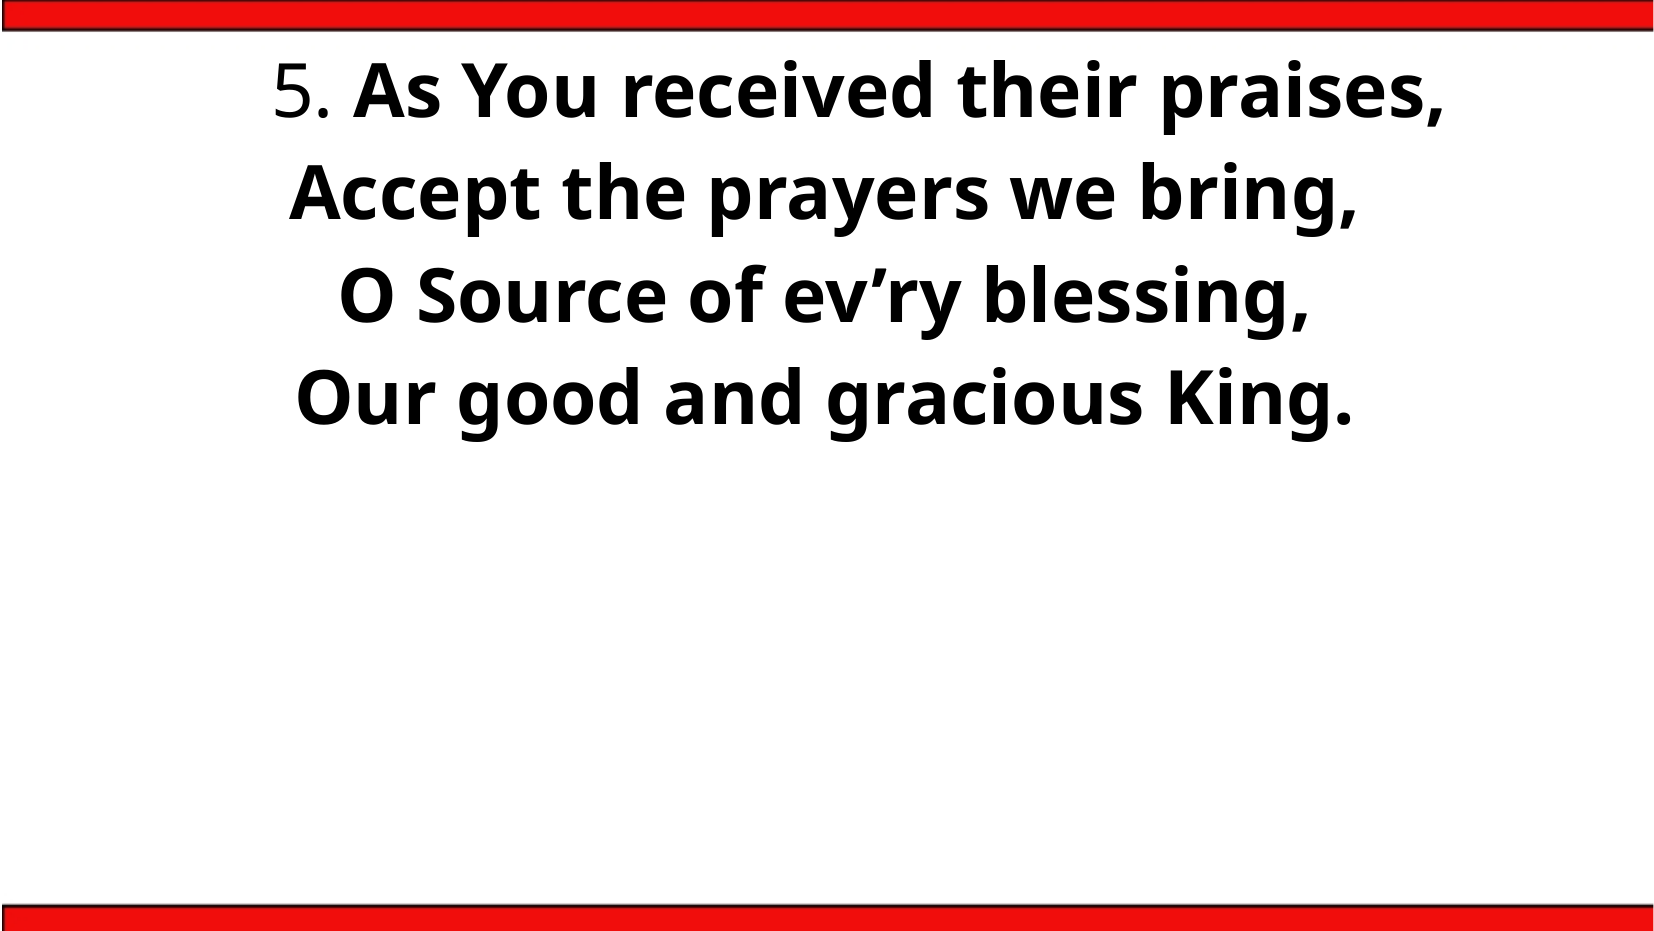

5. As You received their praises,
Accept the prayers we bring,
O Source of ev’ry blessing,
Our good and gracious King.